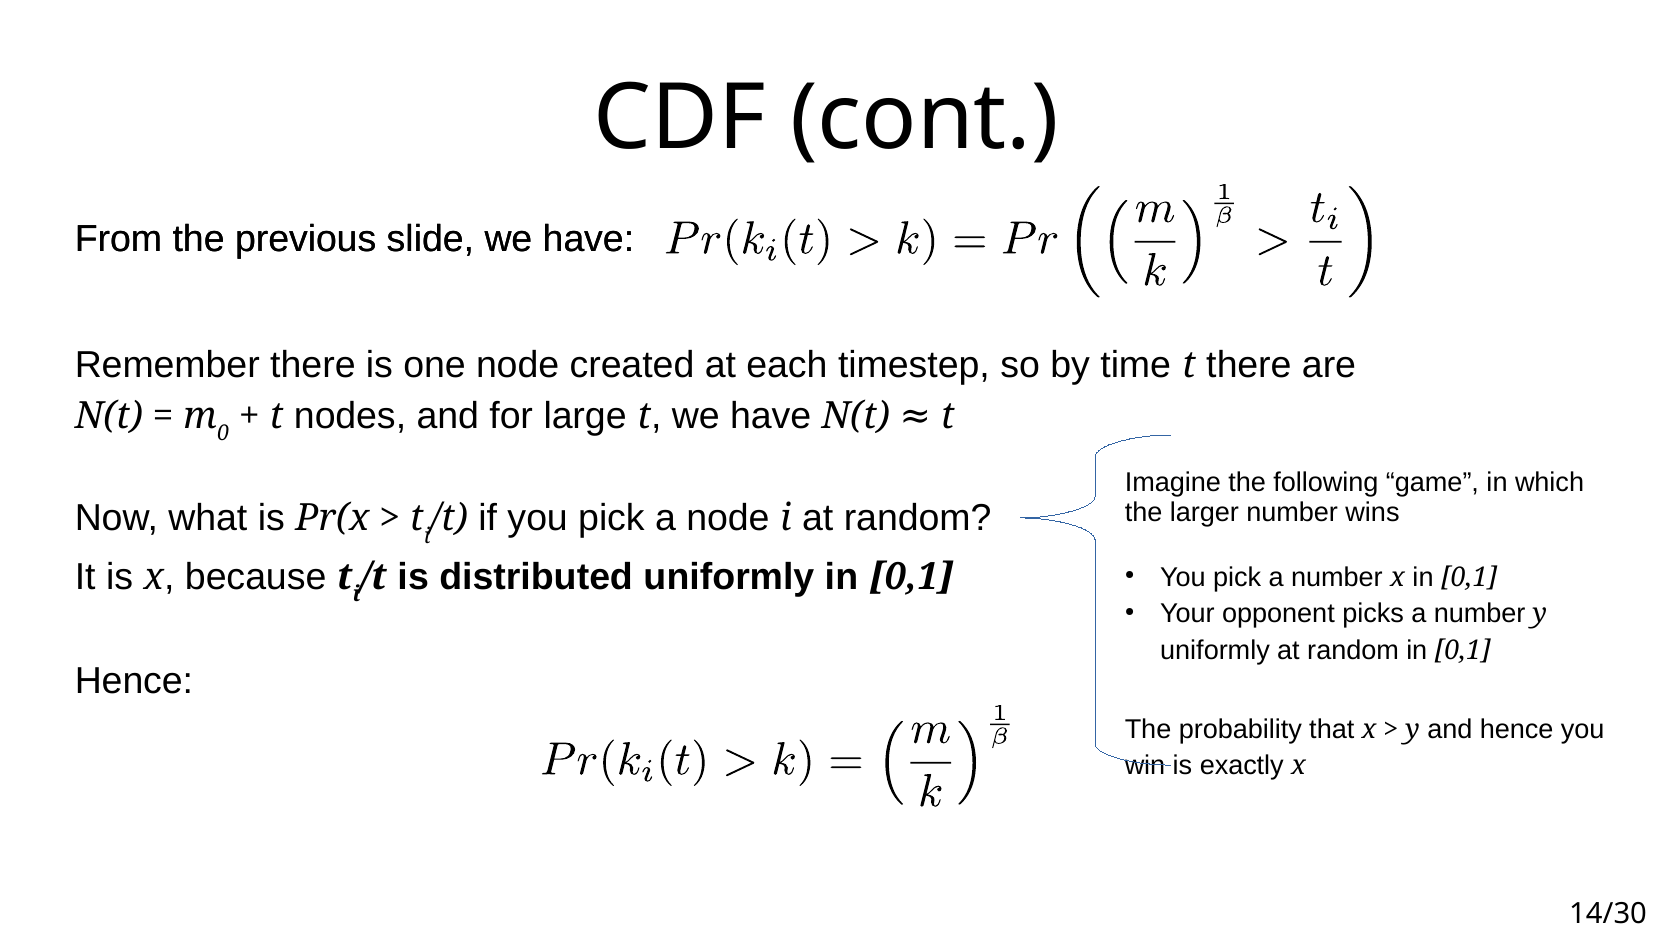

# CDF (cont.)
From the previous slide, we have:
From the previous slide, we have:
Remember there is one node created at each timestep, so by time t there are
N(t) = m0 + t nodes, and for large t, we have N(t) ≈ t
Imagine the following “game”, in which the larger number wins
You pick a number x in [0,1]
Your opponent picks a number y uniformly at random in [0,1]
The probability that x > y and hence you win is exactly x
Now, what is Pr(x > ti/t) if you pick a node i at random?
It is x, because ti/t is distributed uniformly in [0,1]
Hence:
14